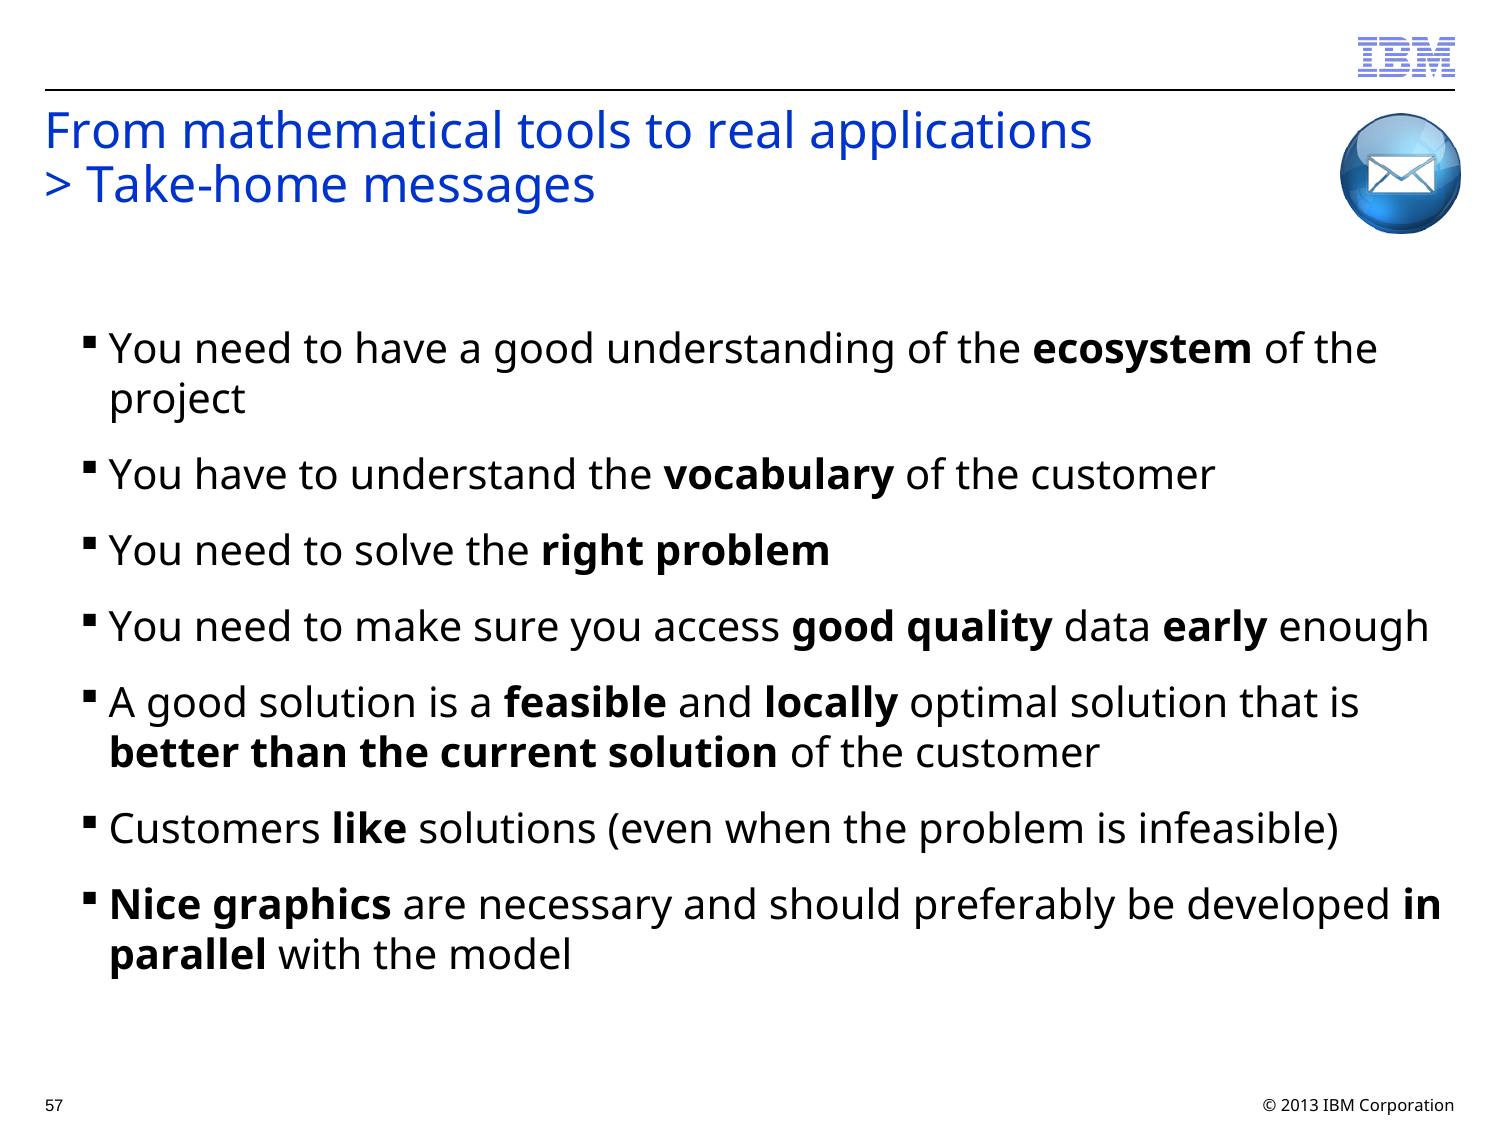

# From mathematical tools to real applications > Take-home messages
You need to have a good understanding of the ecosystem of the project
You have to understand the vocabulary of the customer
You need to solve the right problem
You need to make sure you access good quality data early enough
A good solution is a feasible and locally optimal solution that is better than the current solution of the customer
Customers like solutions (even when the problem is infeasible)
Nice graphics are necessary and should preferably be developed in parallel with the model
57